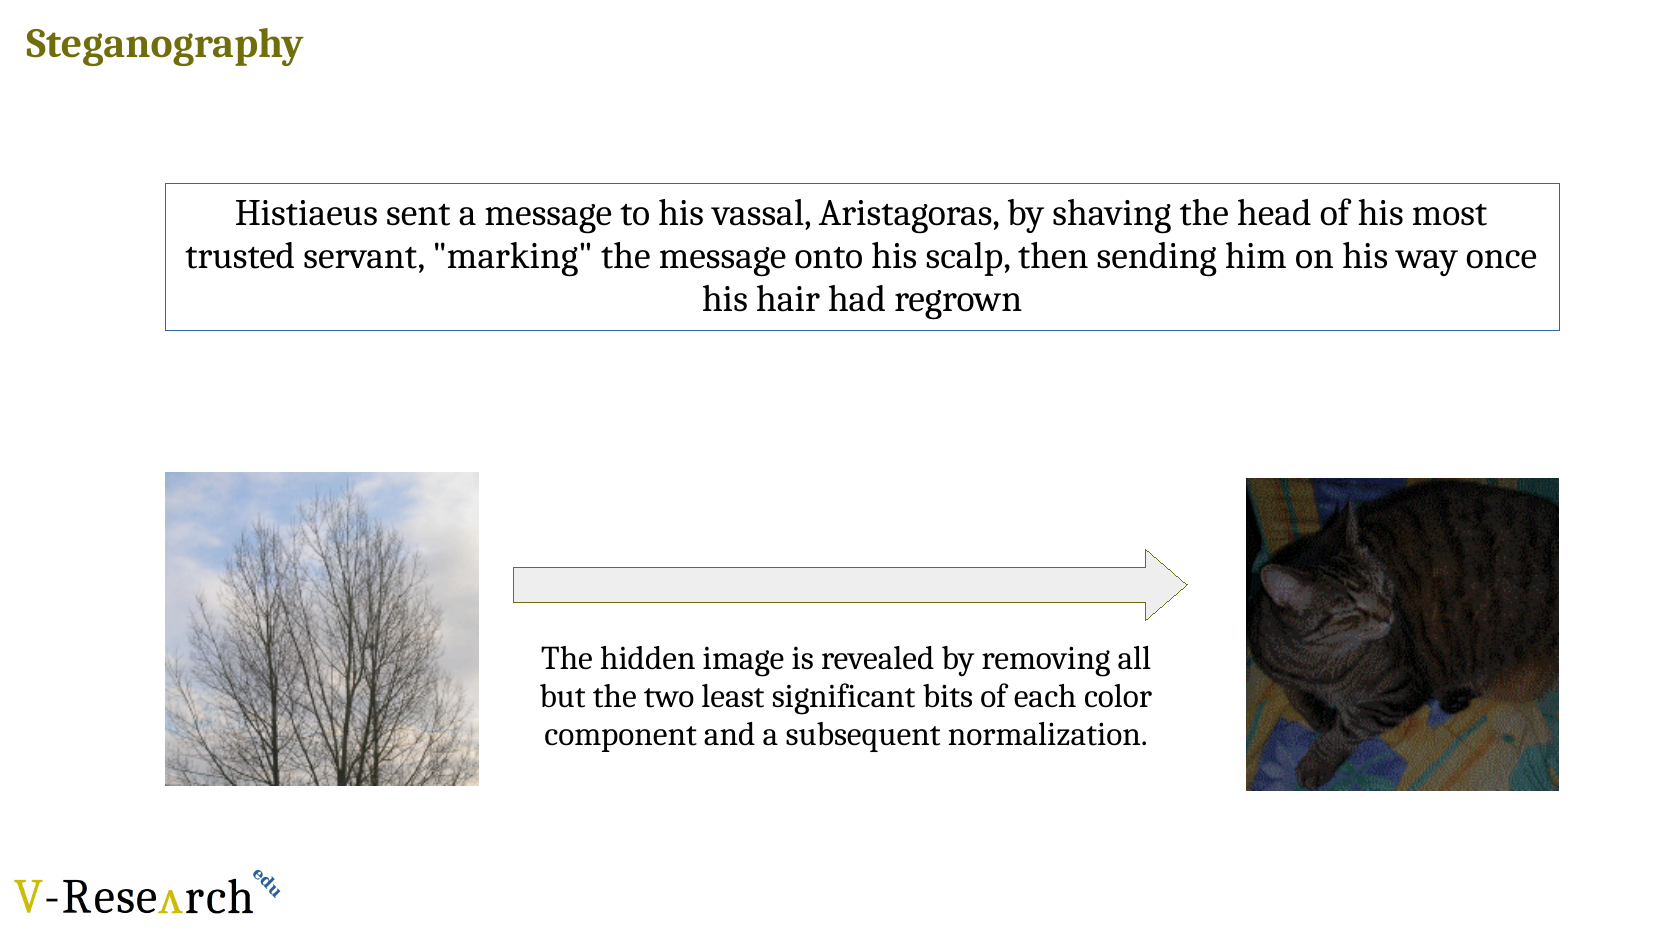

Steganography
Histiaeus sent a message to his vassal, Aristagoras, by shaving the head of his most trusted servant, "marking" the message onto his scalp, then sending him on his way once his hair had regrown
The hidden image is revealed by removing all but the two least significant bits of each color component and a subsequent normalization.
edu